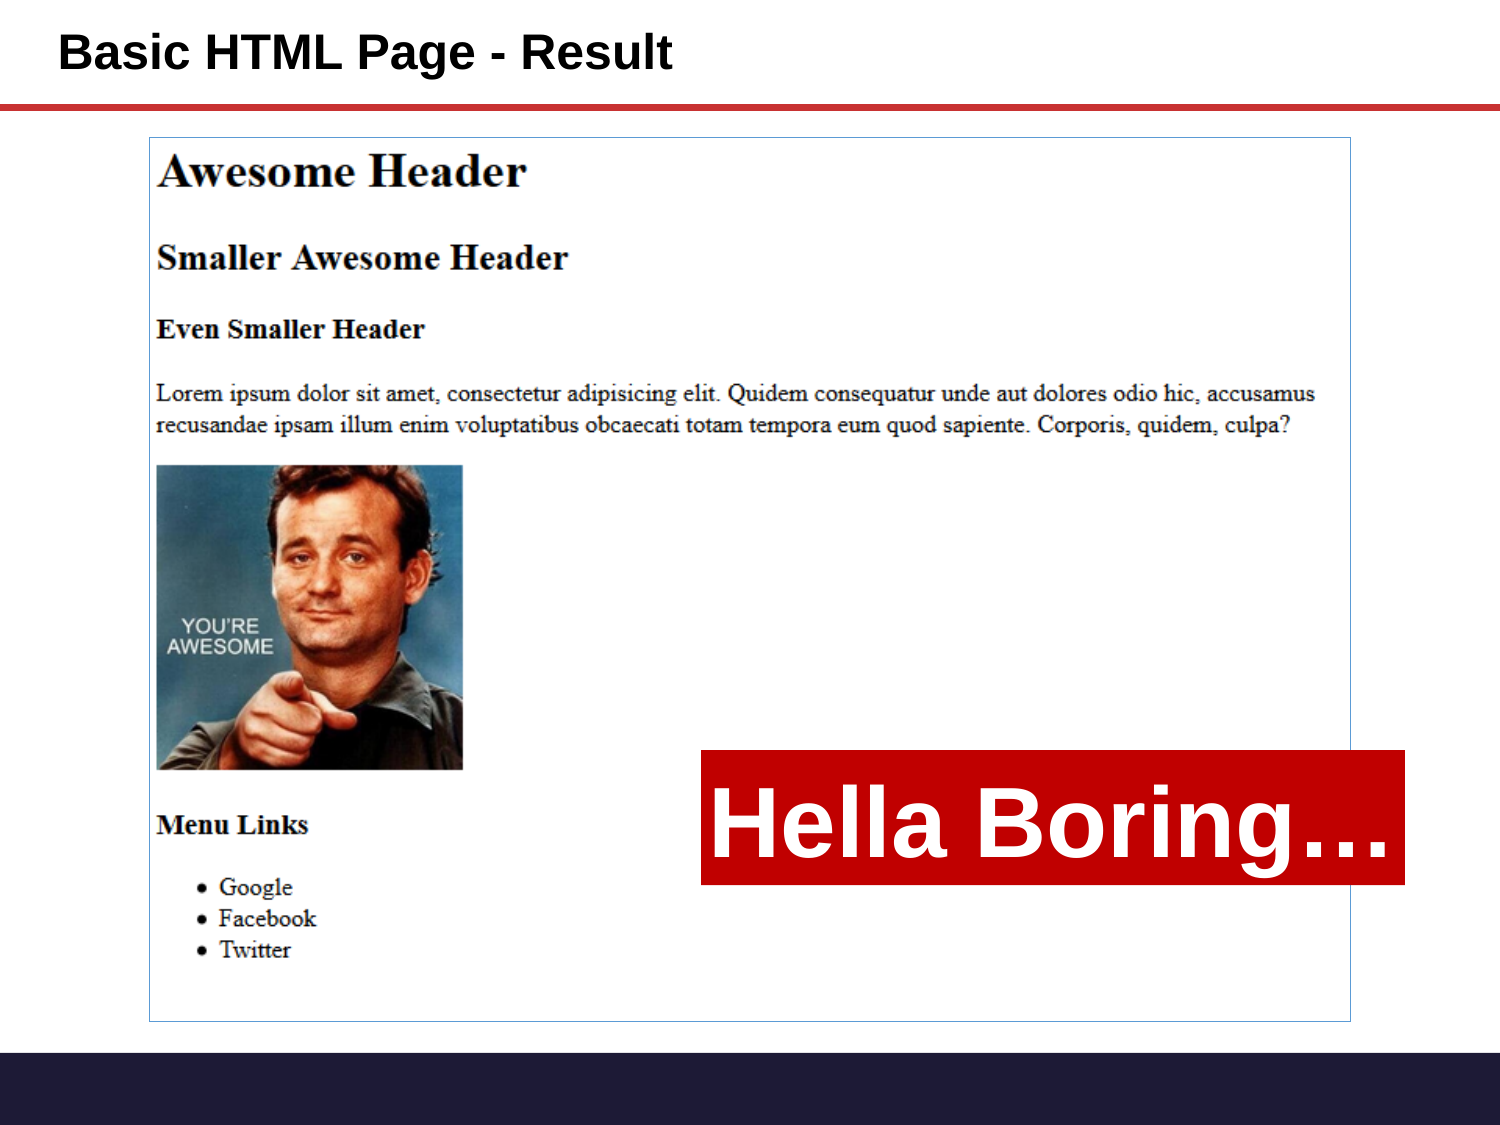

# Basic HTML Page - Result
Hella Boring…